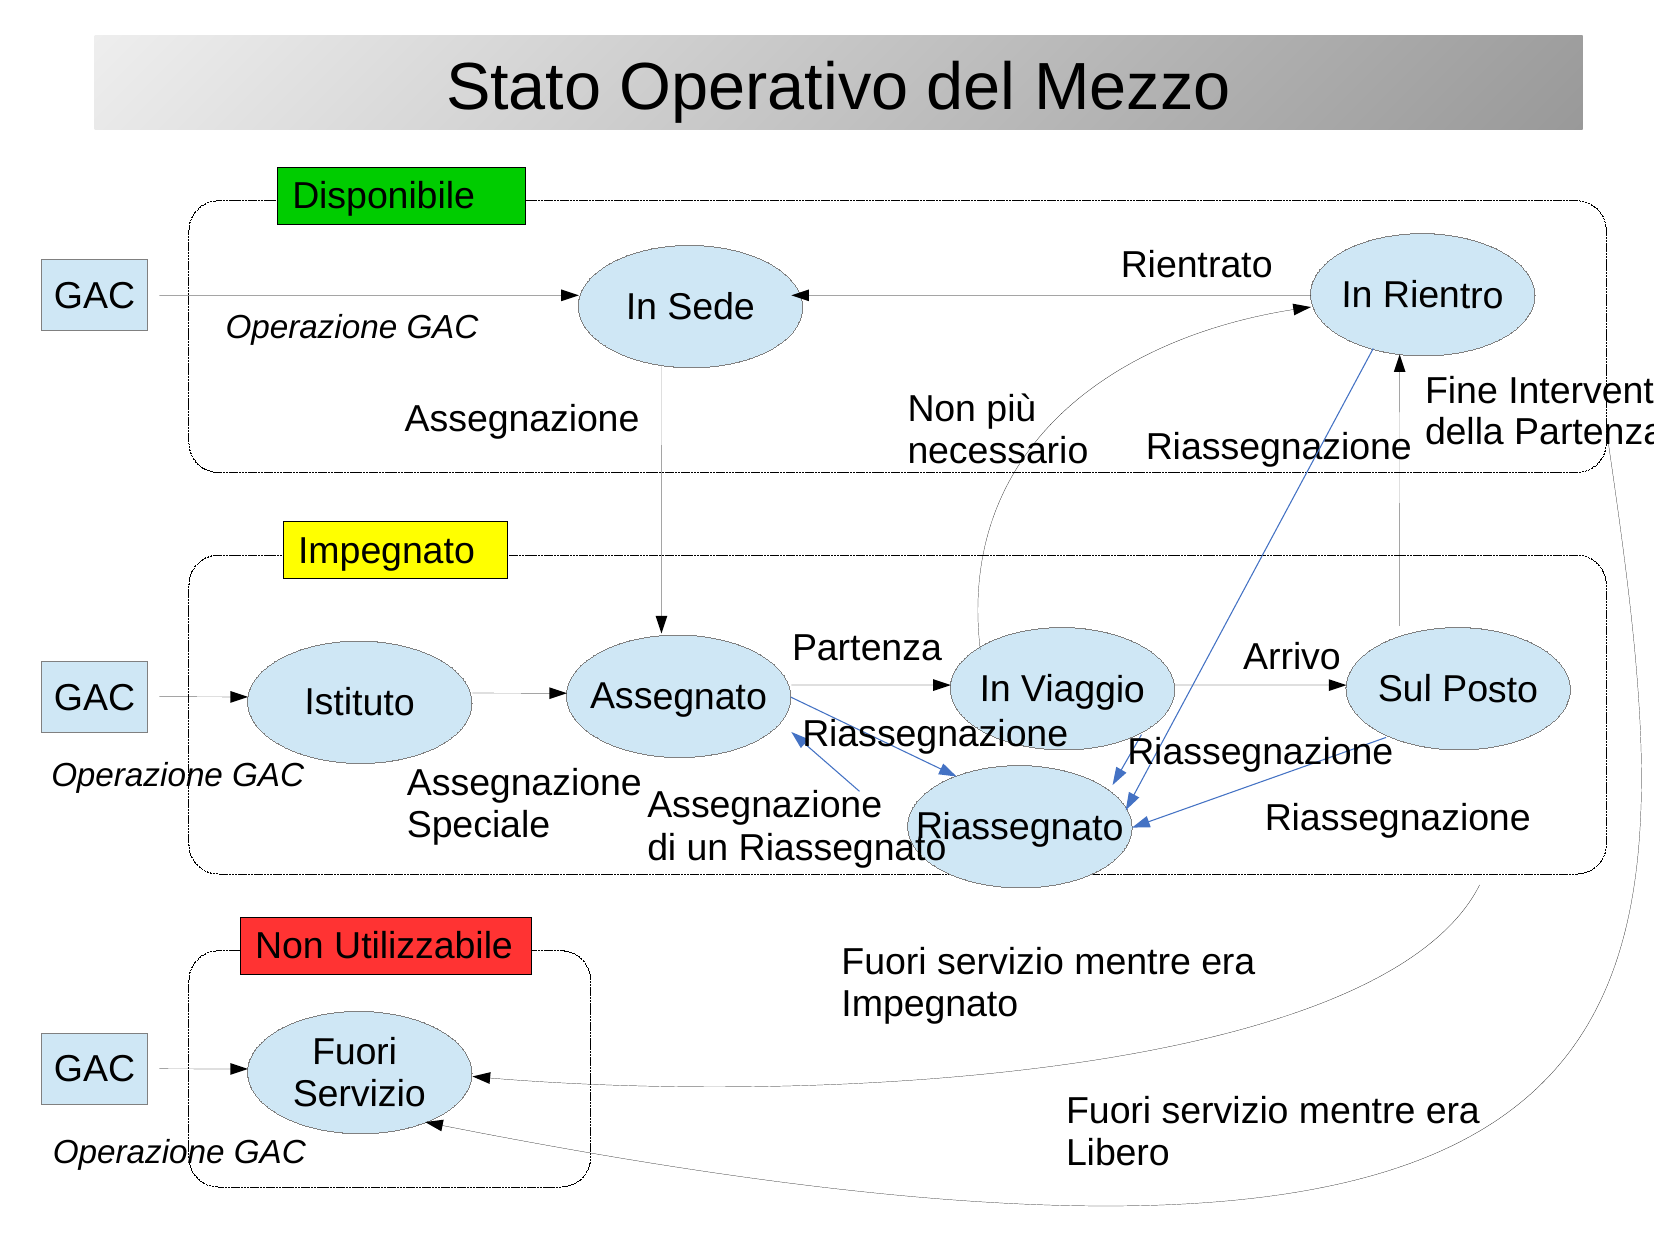

# Stato Operativo del Mezzo
Disponibile
In Rientro
Rientrato
In Sede
GAC
Operazione GAC
Fine Intervento
della Partenza
Non più
necessario
Assegnazione
Riassegnazione
Impegnato
Partenza
In Viaggio
Sul Posto
Arrivo
Assegnato
Istituto
GAC
Riassegnazione
Riassegnazione
Operazione GAC
Assegnazione
Speciale
Riassegnato
Assegnazione
di un Riassegnato
Riassegnazione
Non Utilizzabile
Fuori servizio mentre era
Impegnato
Fuori
Servizio
GAC
Fuori servizio mentre era
Libero
Operazione GAC